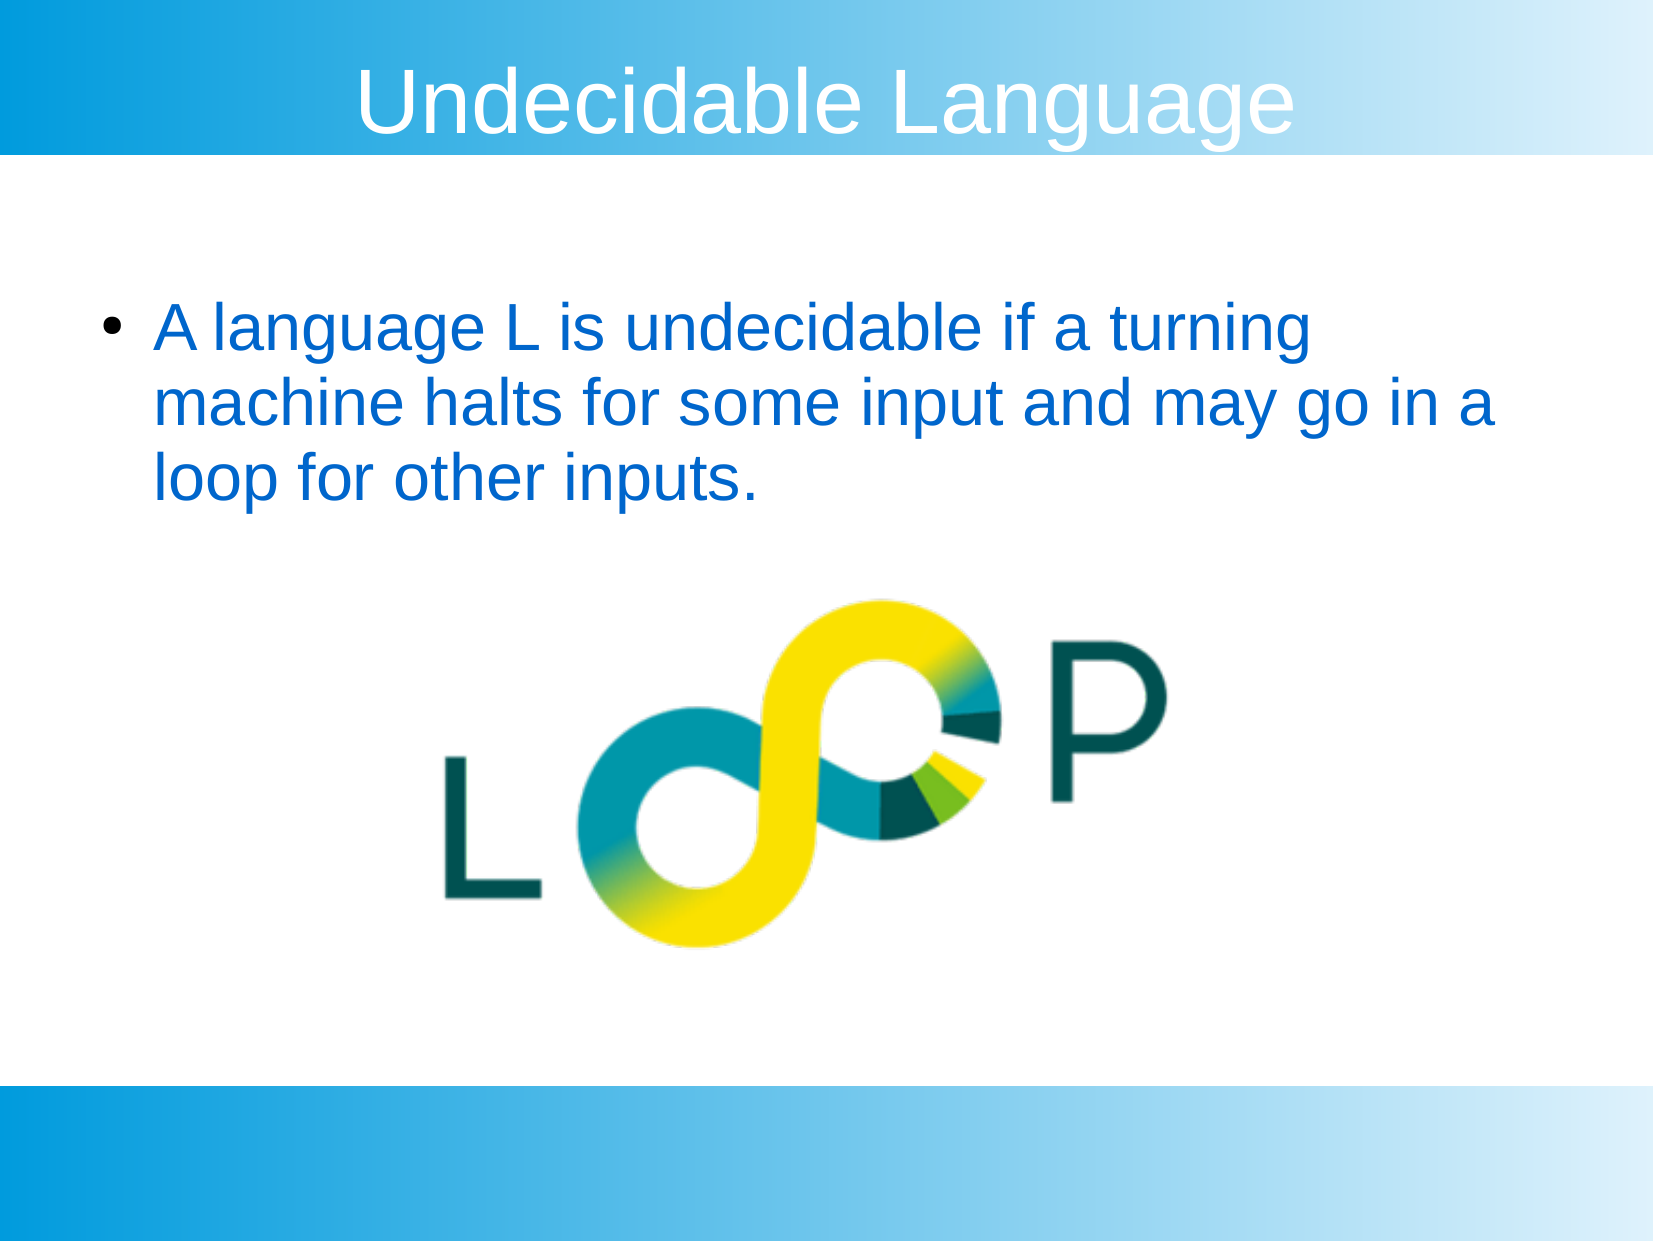

# Undecidable Language
A language L is undecidable if a turning machine halts for some input and may go in a loop for other inputs.